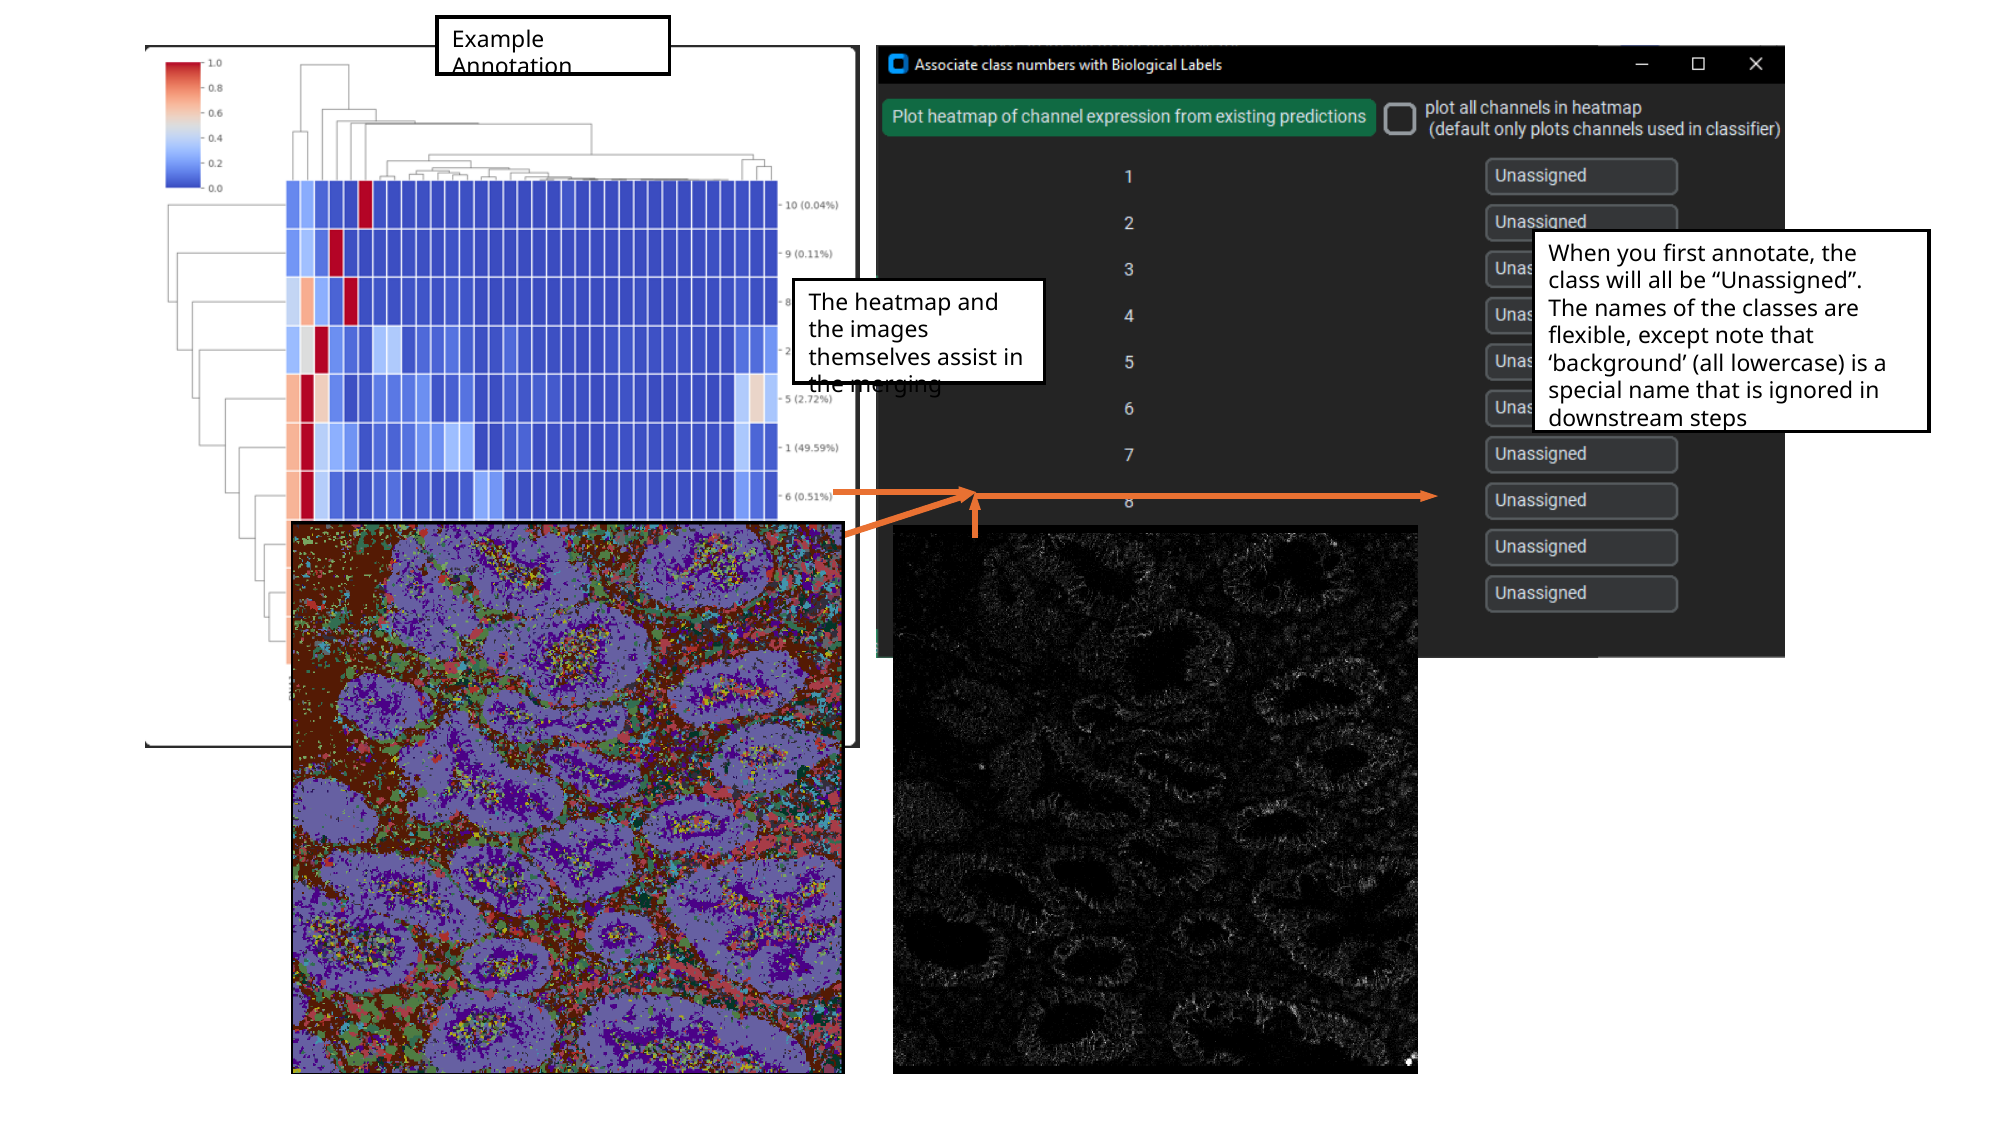

Example Annotation
When you first annotate, the class will all be “Unassigned”.
The names of the classes are flexible, except note that ‘background’ (all lowercase) is a special name that is ignored in downstream steps
The heatmap and the images themselves assist in the merging